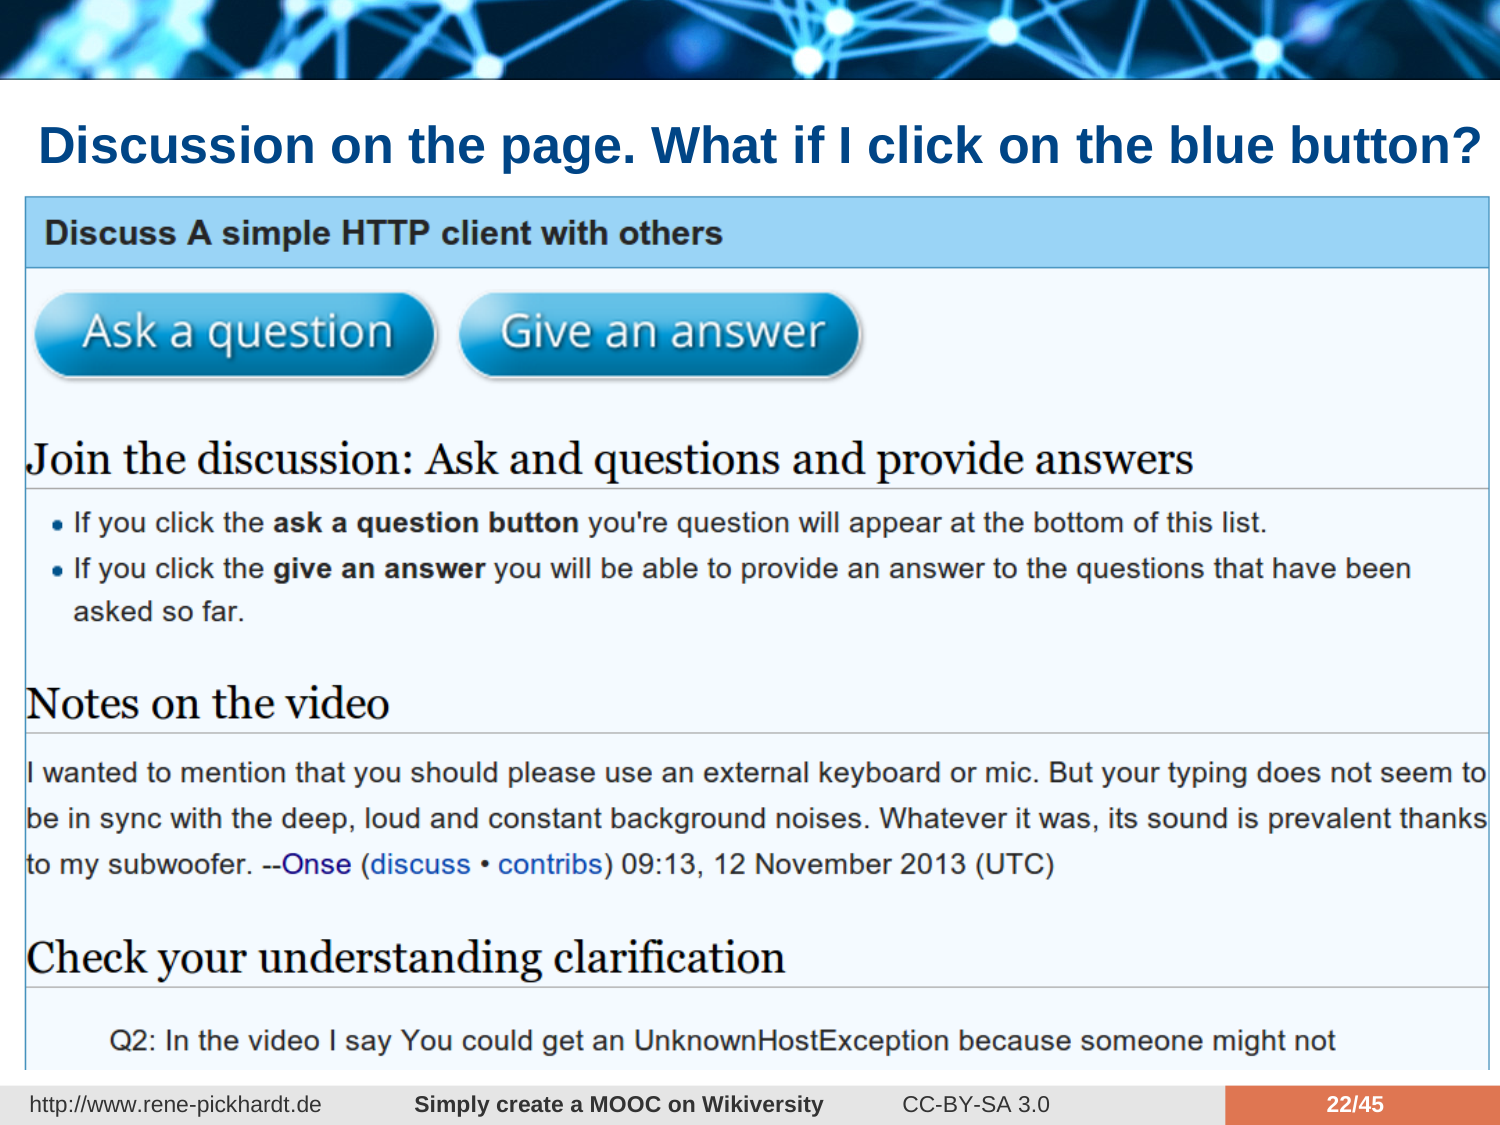

# Discussion on the page. What if I click on the blue button?
Pro:
High trust in goals for openness
Collaborative: Chances for students to correct materials
Benefiting from the ecosystem of Wikipedia (our videos could also enhance wikipedia content)
A lot of great content already exists in commons, wikipedia, books and wikiversity and can be reused and mixed
Contra:
But was it really possible to conduct a MOOC on wikiversity
Low usability for students
Overhead for teachers when creating the course on the site
No analytics for students and teachers
Anyone could interfere